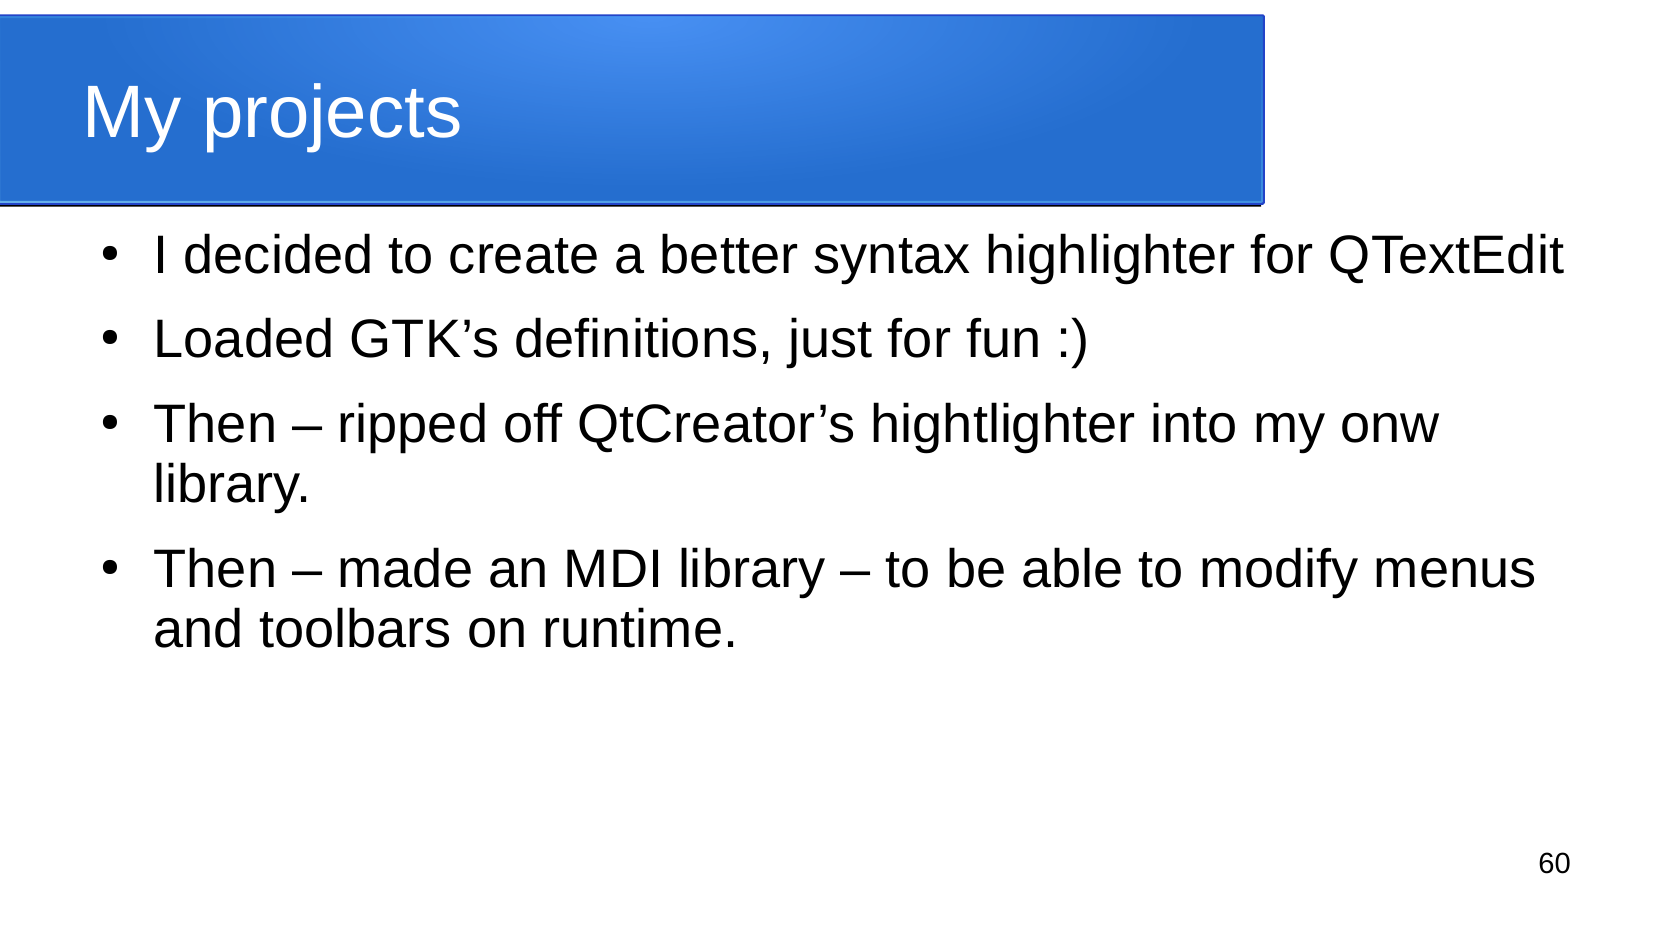

# My projects
I decided to create a better syntax highlighter for QTextEdit
Loaded GTK’s definitions, just for fun :)
Then – ripped off QtCreator’s hightlighter into my onw library.
Then – made an MDI library – to be able to modify menus and toolbars on runtime.
60